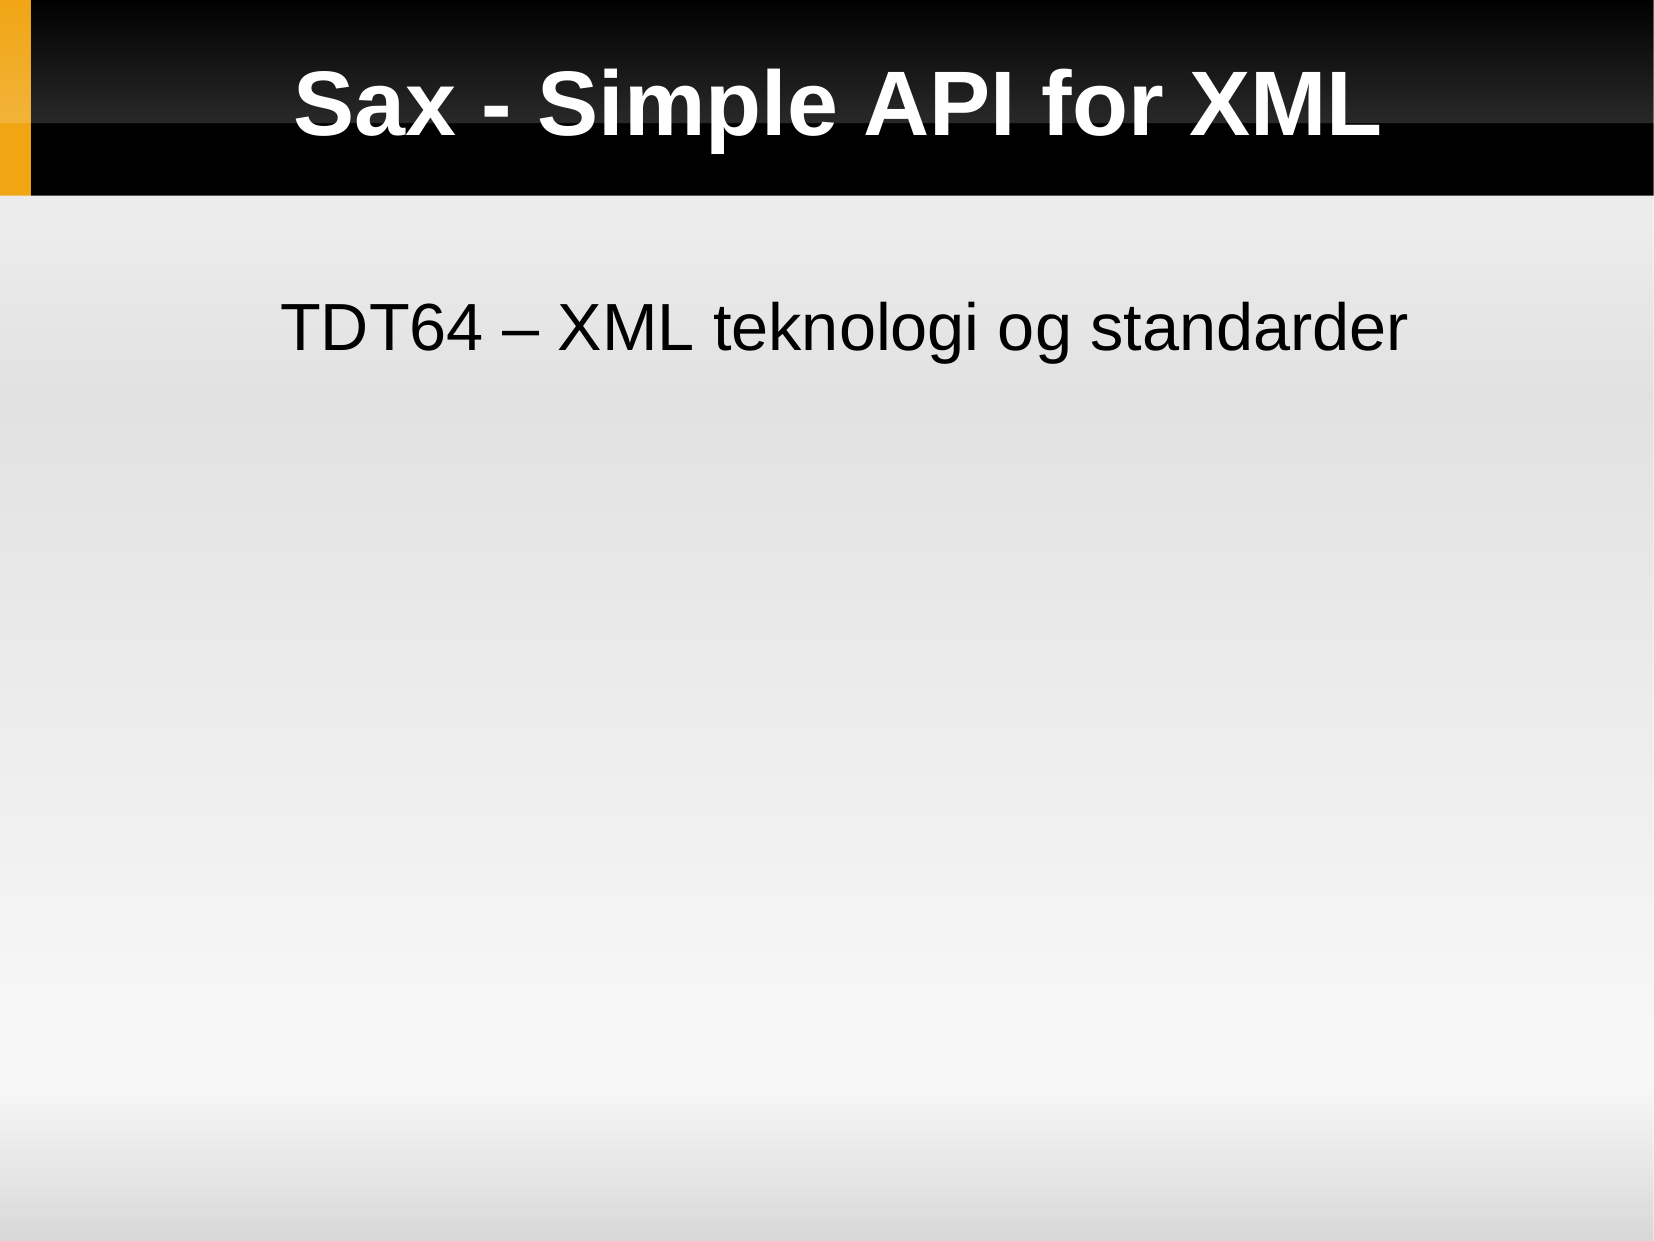

# Sax - Simple API for XML
 TDT64 – XML teknologi og standarder